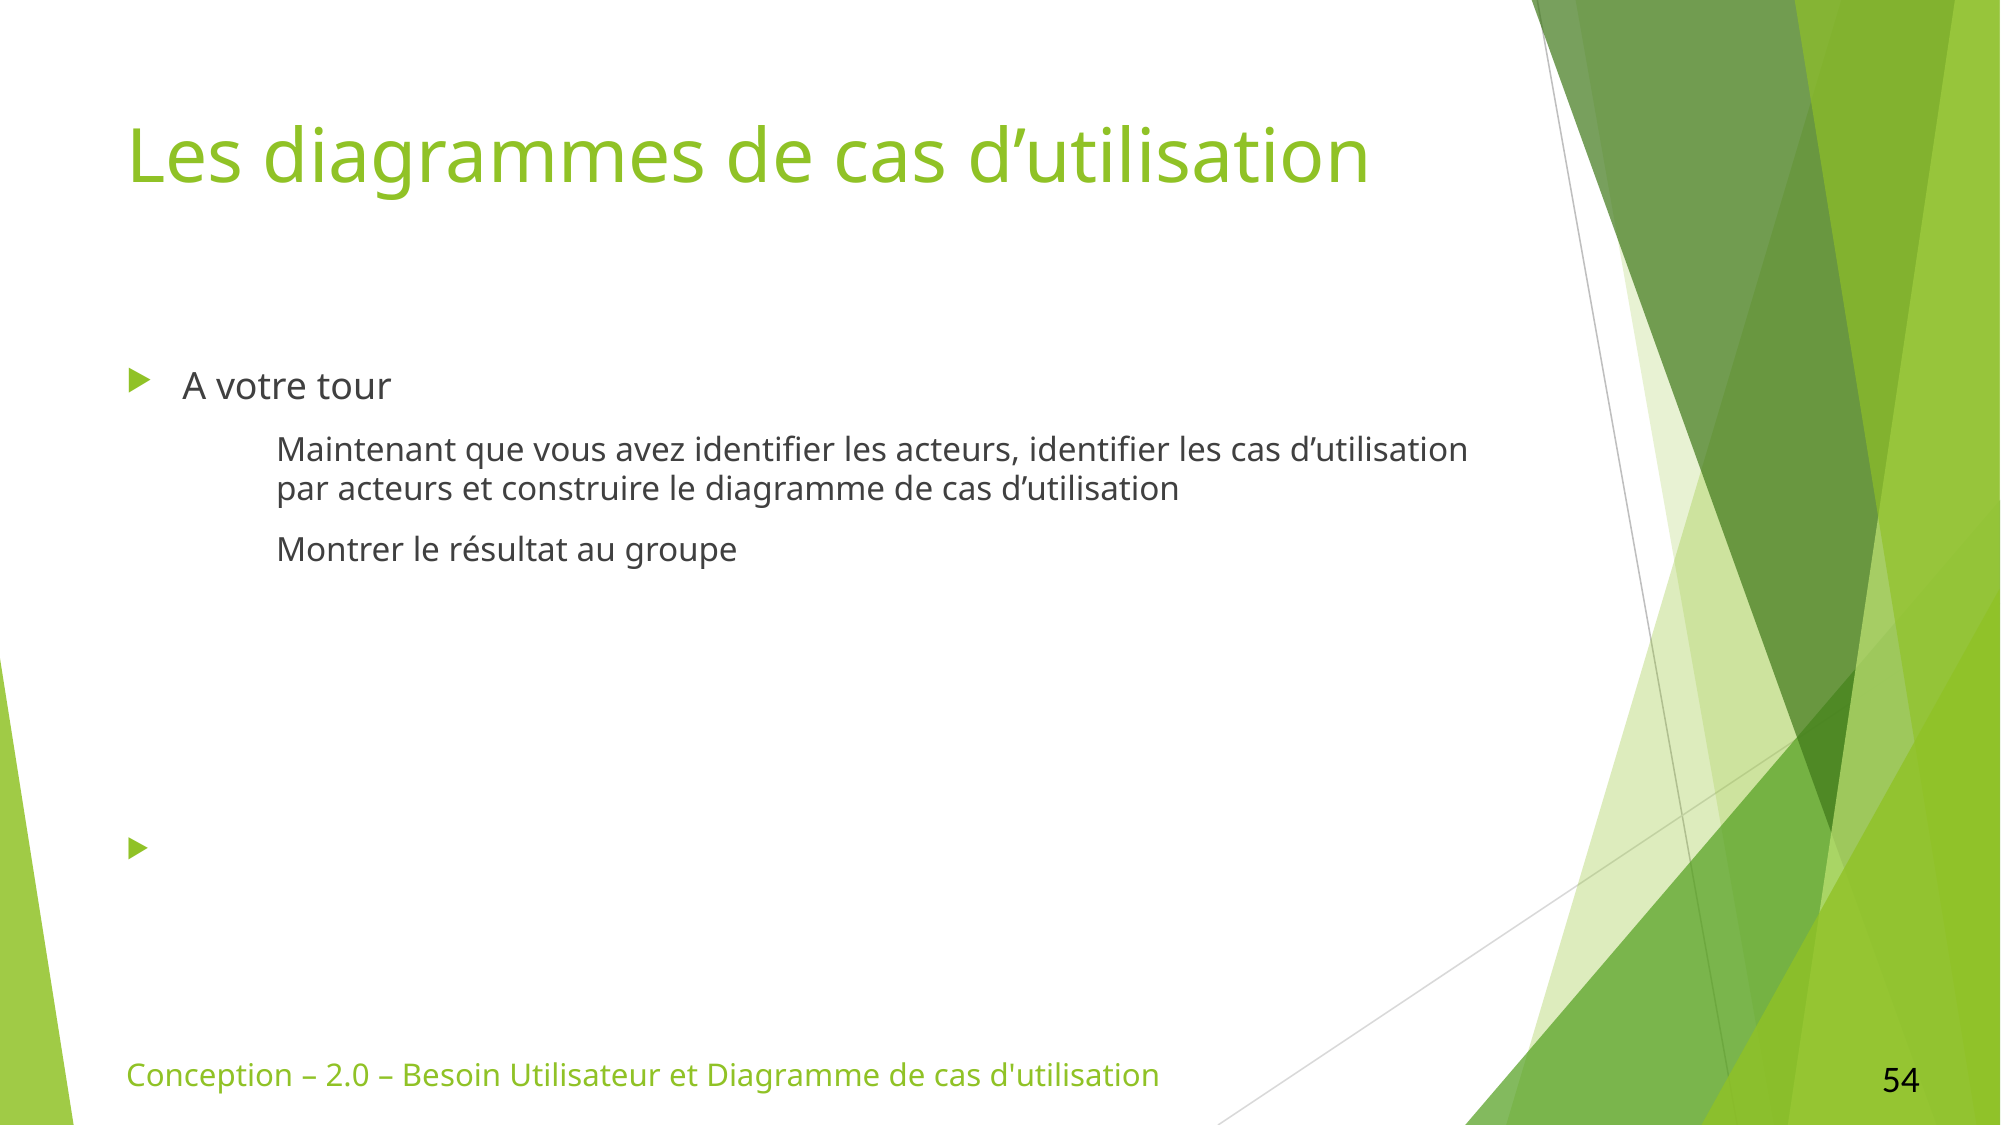

# Les diagrammes de cas d’utilisation
A votre tour
Maintenant que vous avez identifier les acteurs, identifier les cas d’utilisation par acteurs et construire le diagramme de cas d’utilisation
Montrer le résultat au groupe
Conception – 2.0 – Besoin Utilisateur et Diagramme de cas d'utilisation